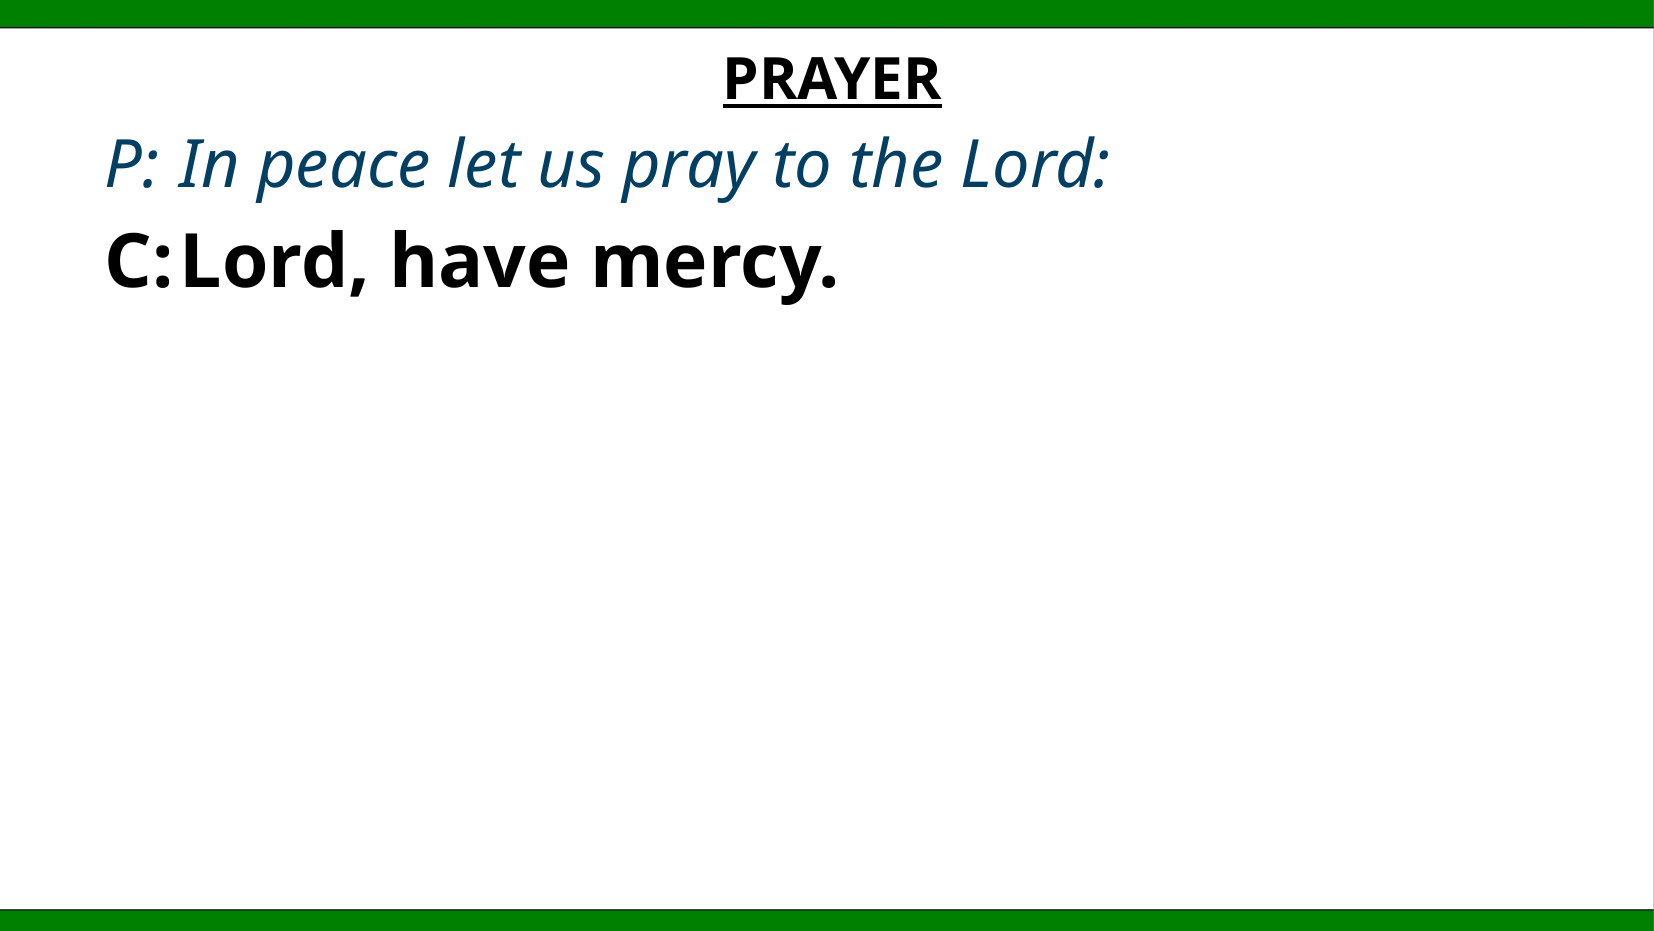

PRAYER
P:	In peace let us pray to the Lord:
C:	Lord, have mercy.